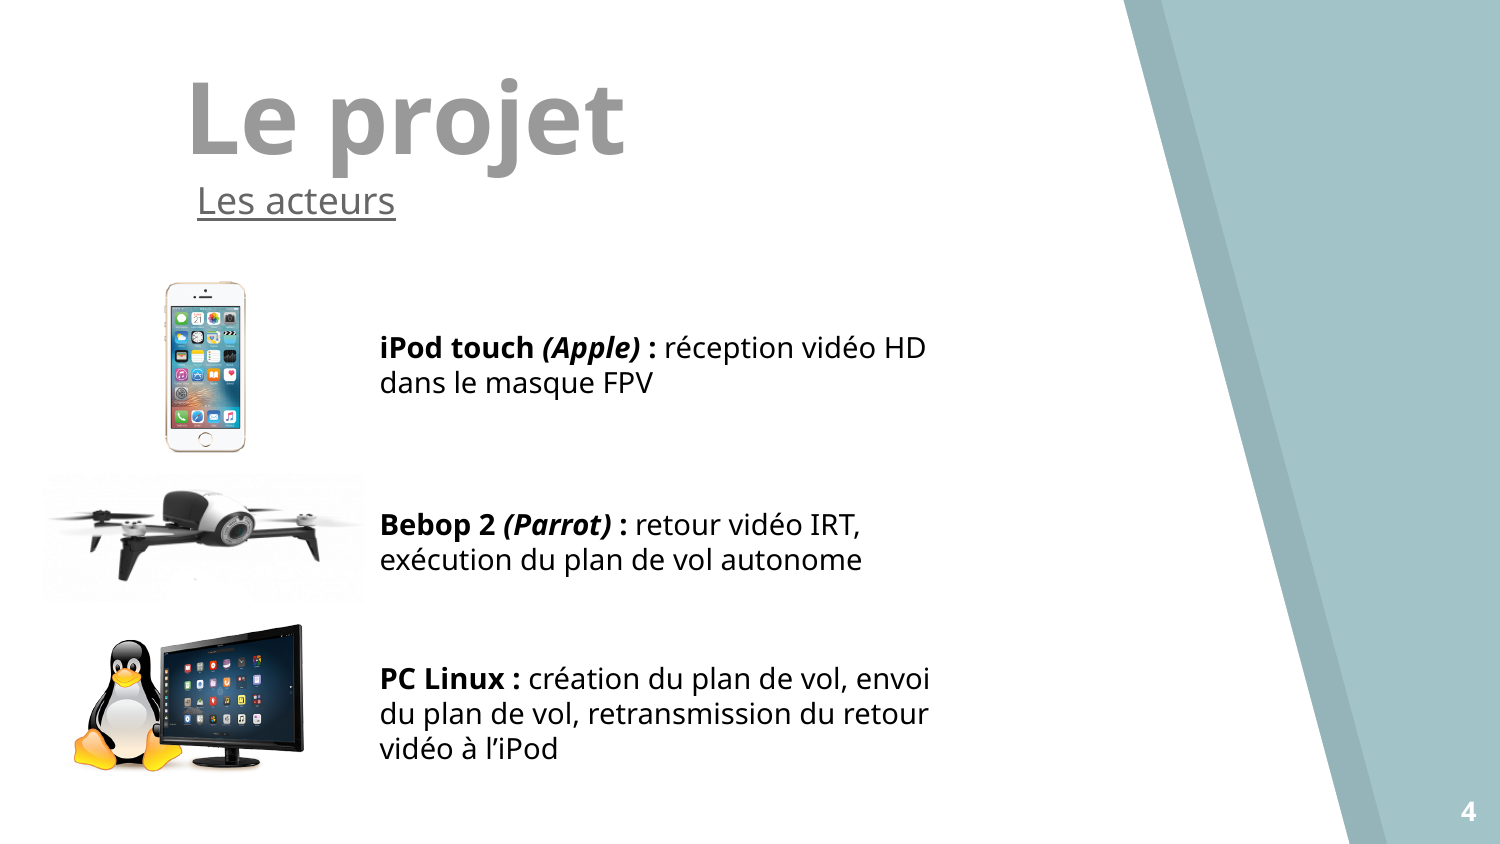

# Le projet
Les acteurs
iPod touch (Apple) : réception vidéo HD dans le masque FPV
Bebop 2 (Parrot) : retour vidéo IRT, exécution du plan de vol autonome
PC Linux : création du plan de vol, envoi du plan de vol, retransmission du retour vidéo à l’iPod
4